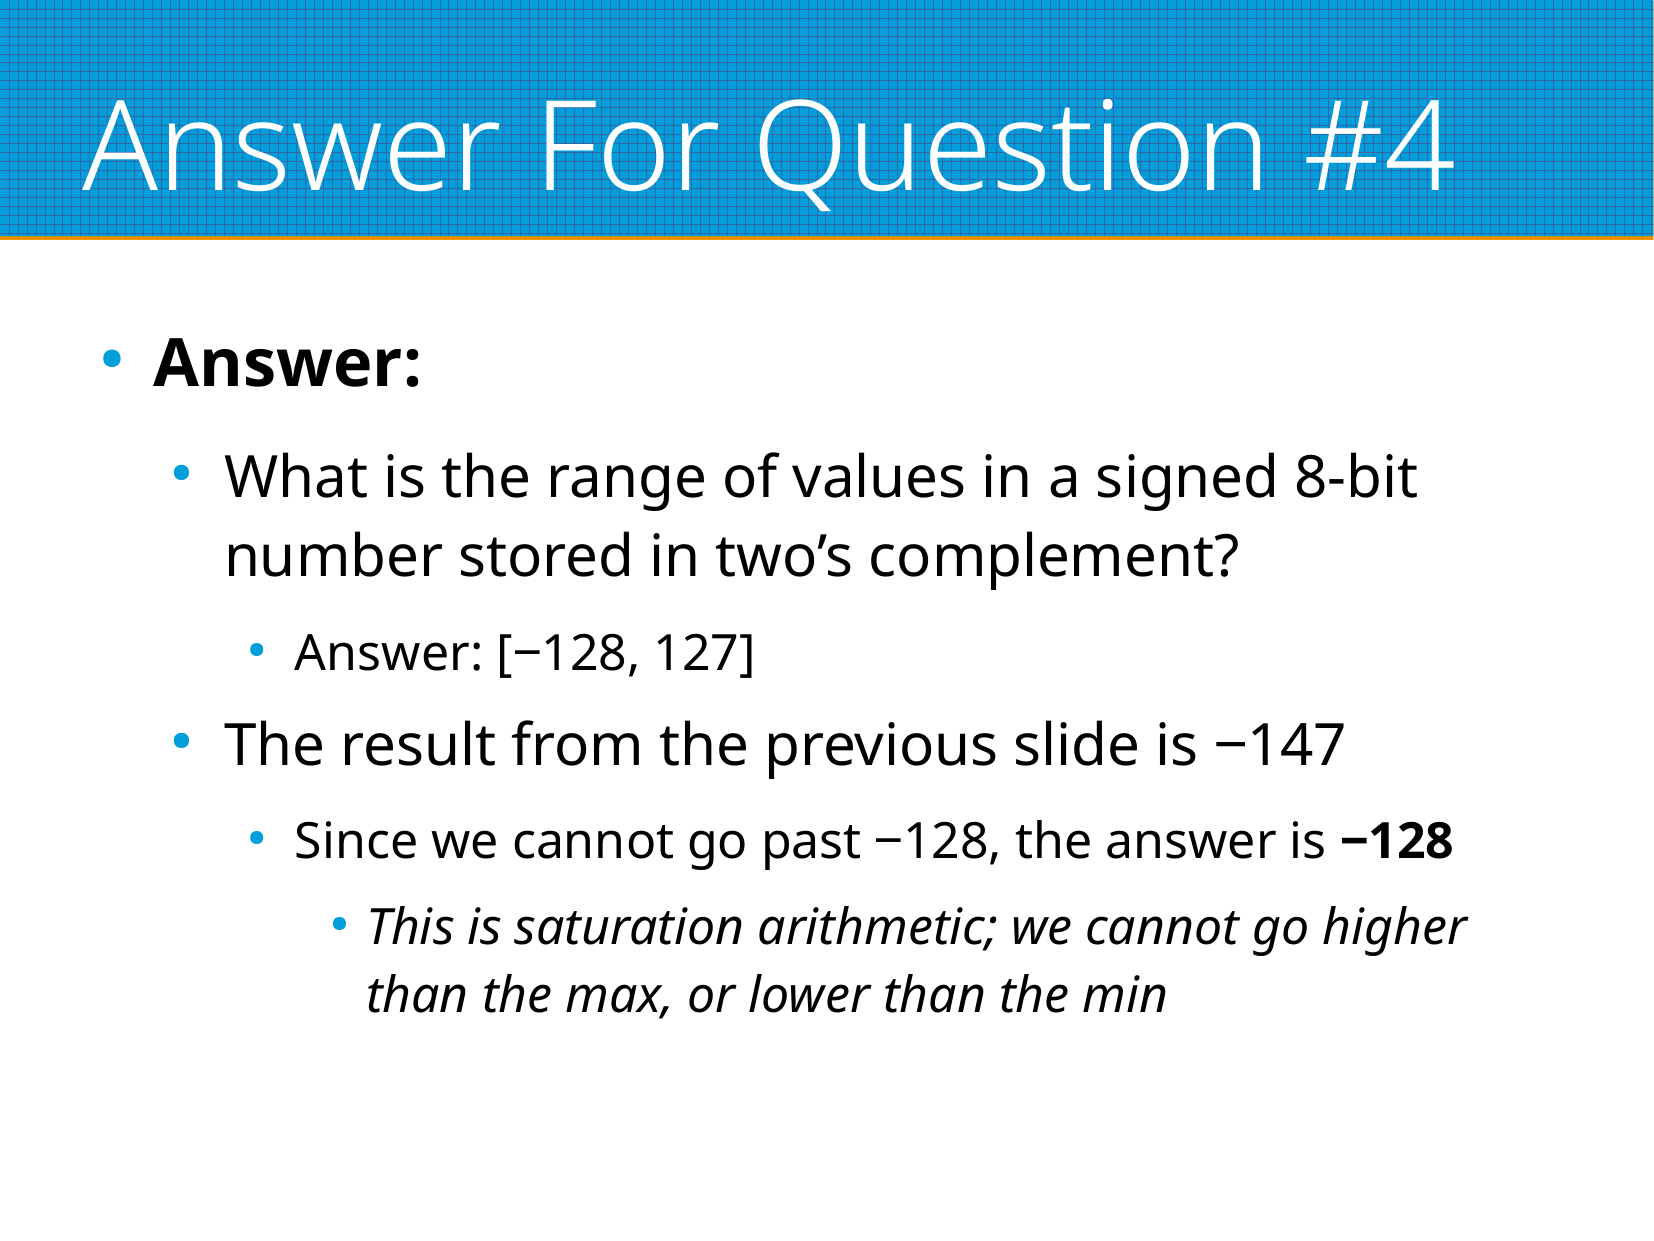

# Answer For Question #4
Answer:
What is the range of values in a signed 8-bit number stored in two’s complement?
Answer: [‒128, 127]
The result from the previous slide is ‒147
Since we cannot go past ‒128, the answer is ‒128
This is saturation arithmetic; we cannot go higher than the max, or lower than the min